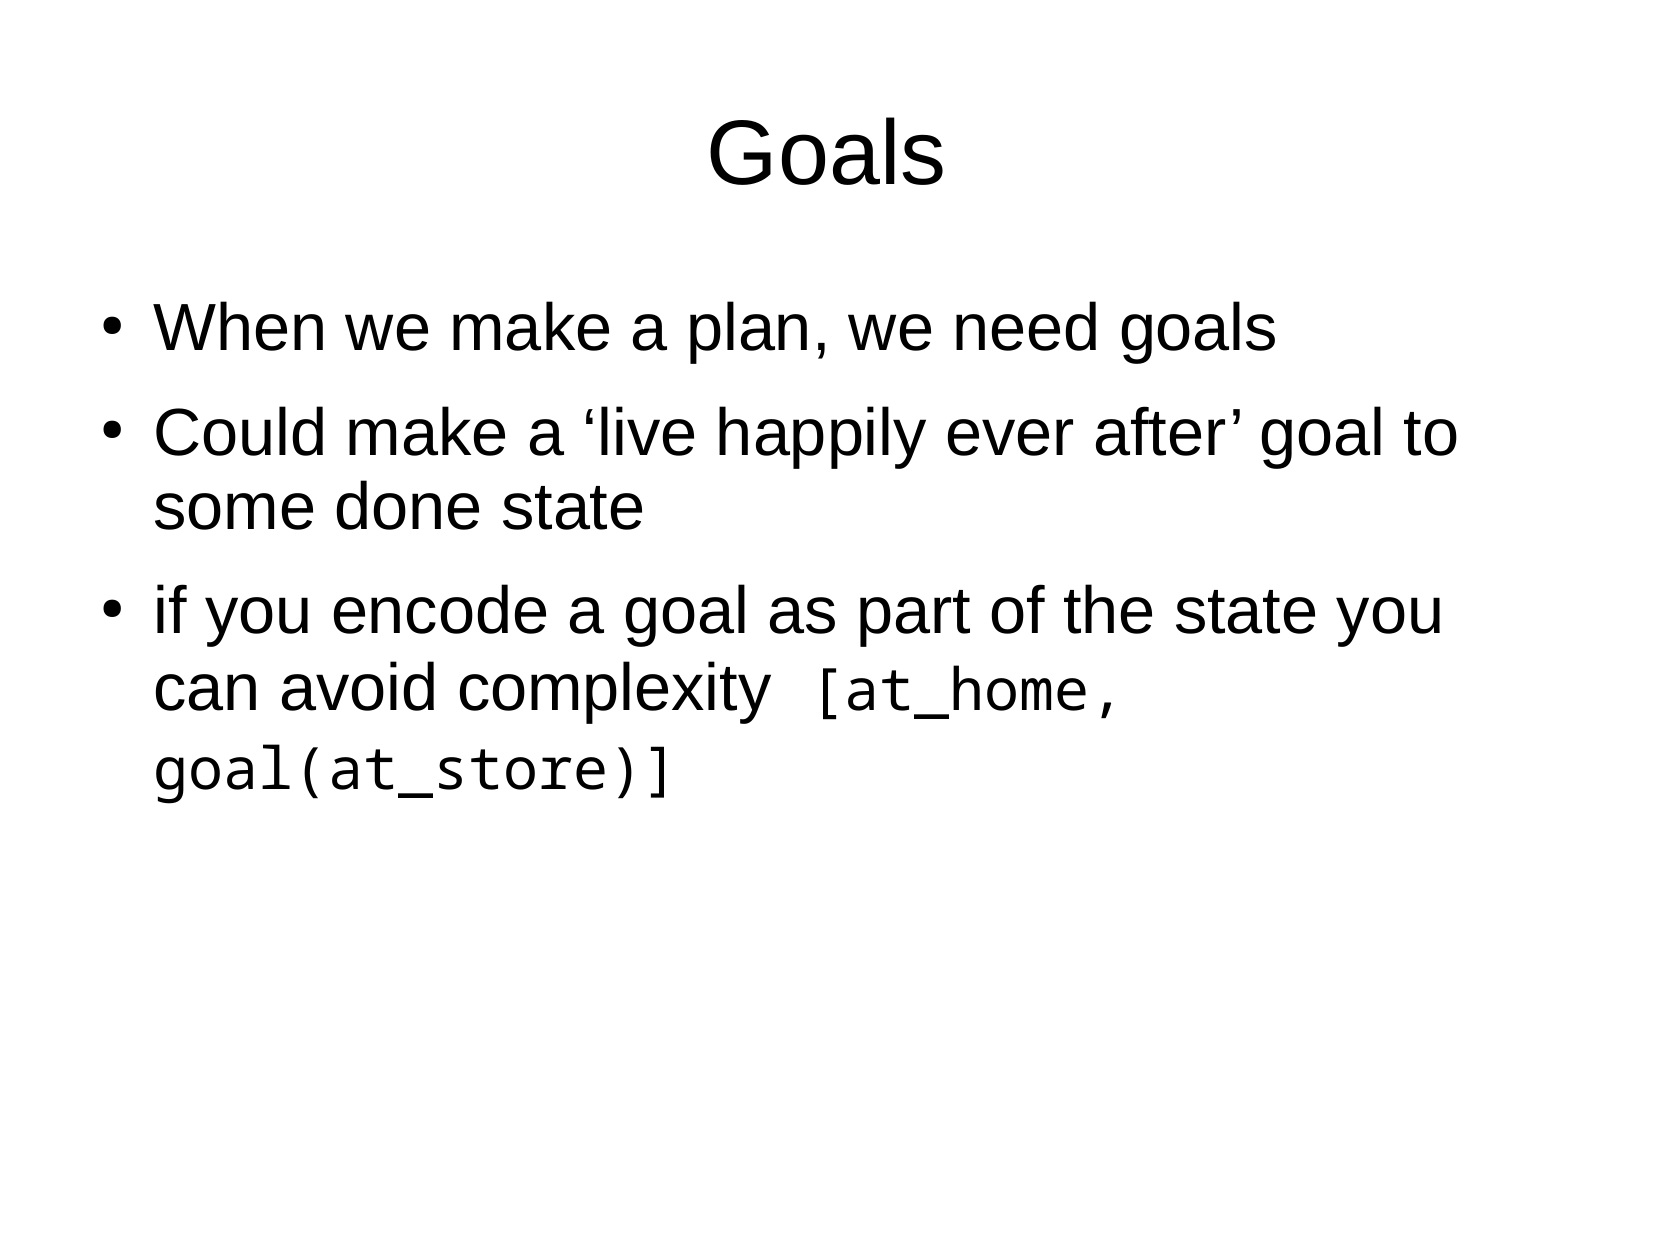

# Goals
When we make a plan, we need goals
Could make a ‘live happily ever after’ goal to some done state
if you encode a goal as part of the state you can avoid complexity [at_home, goal(at_store)]